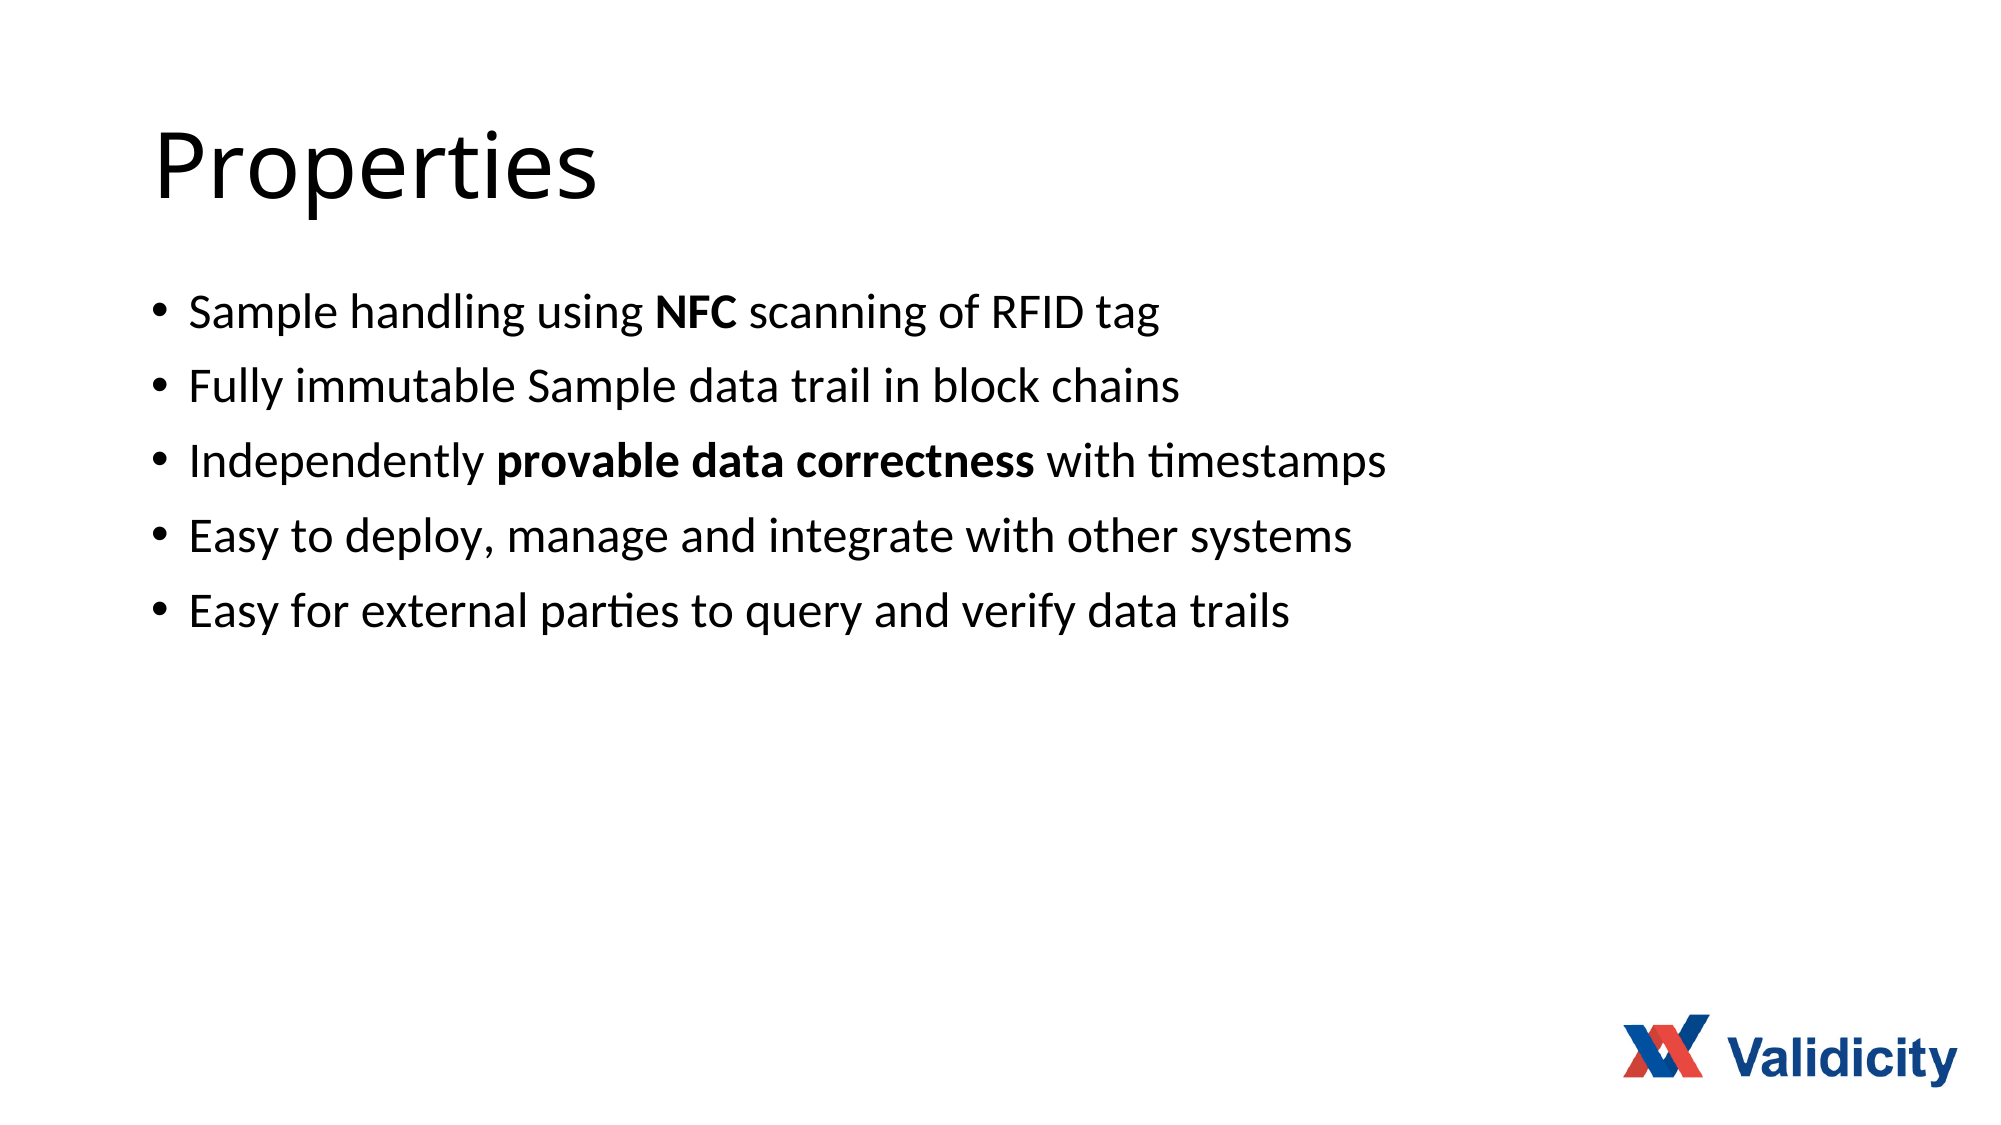

# Properties
Sample handling using NFC scanning of RFID tag
Fully immutable Sample data trail in block chains
Independently provable data correctness with timestamps
Easy to deploy, manage and integrate with other systems
Easy for external parties to query and verify data trails